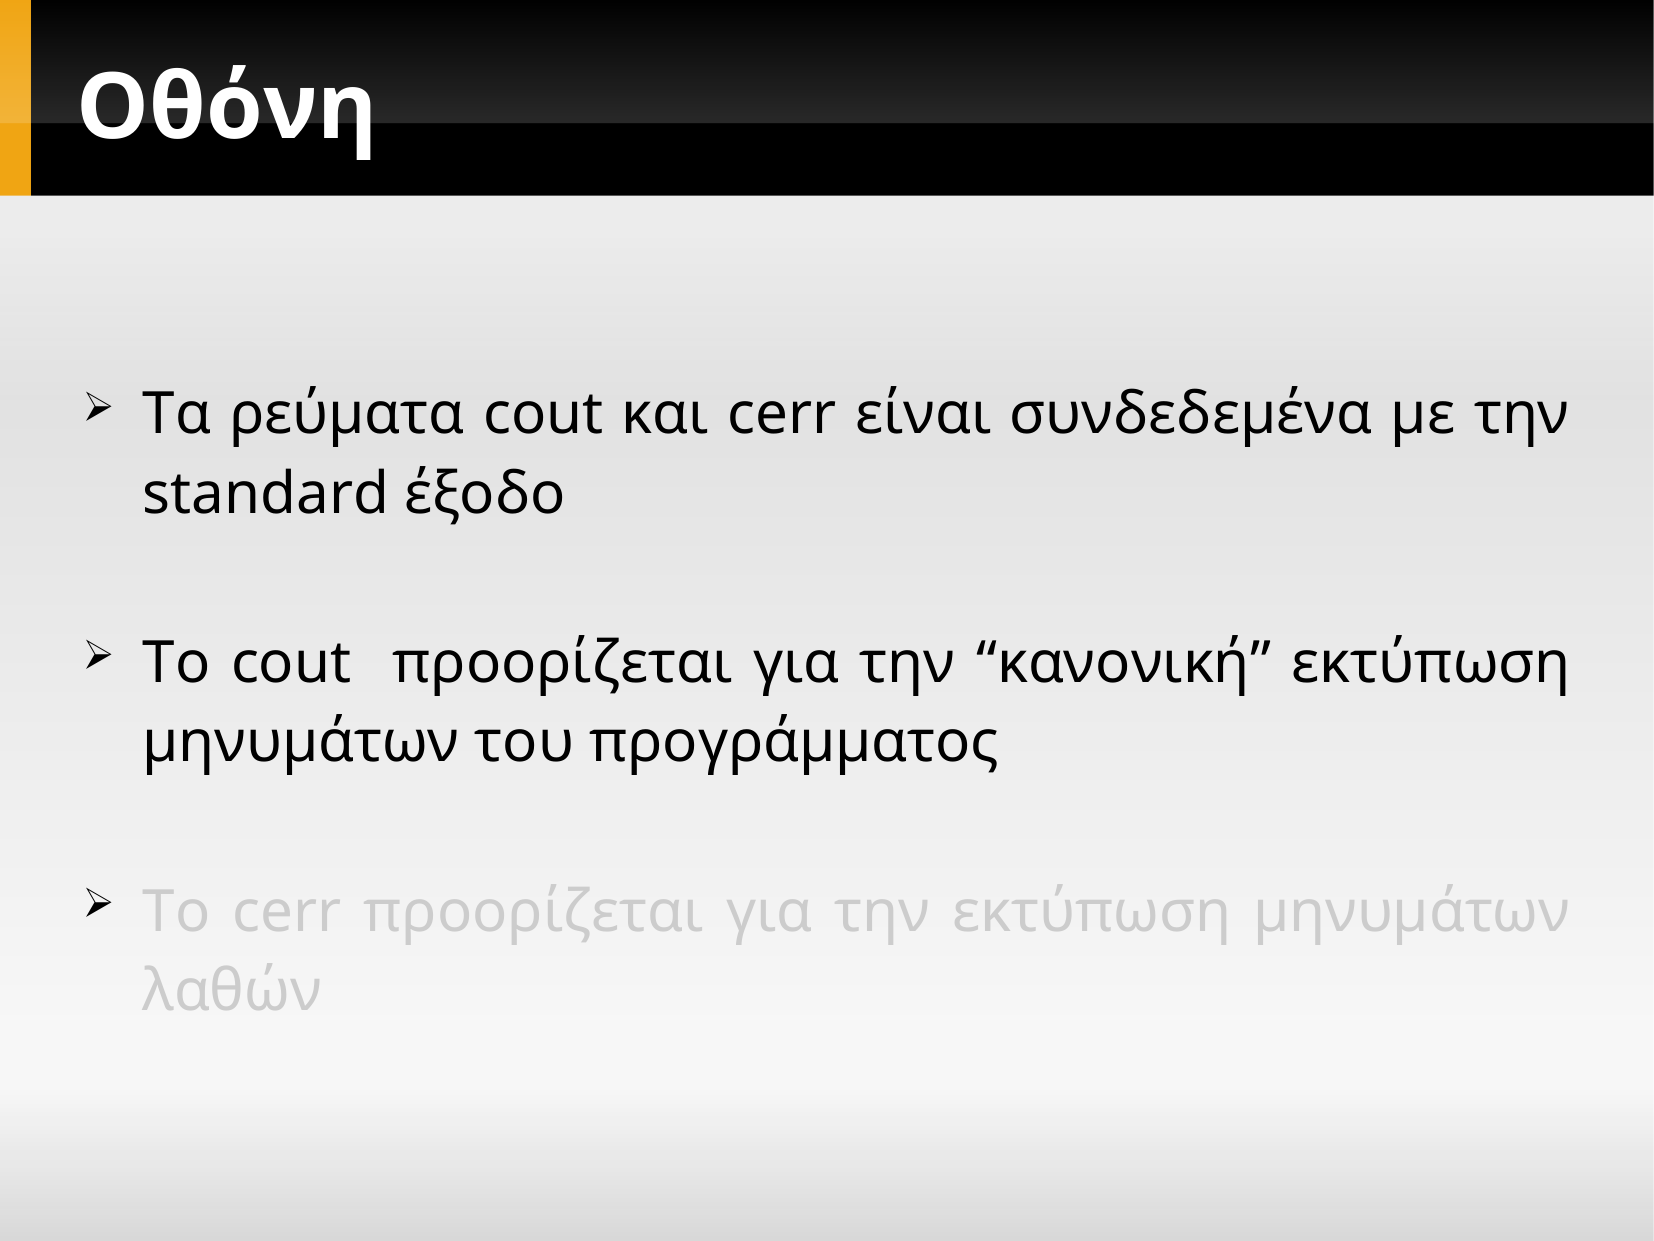

# Οθόνη
Τα ρεύματα cout και cerr είναι συνδεδεμένα με την standard έξοδο
Το cout προορίζεται για την “κανονική” εκτύπωση μηνυμάτων του προγράμματος
Το cerr προορίζεται για την εκτύπωση μηνυμάτων λαθών